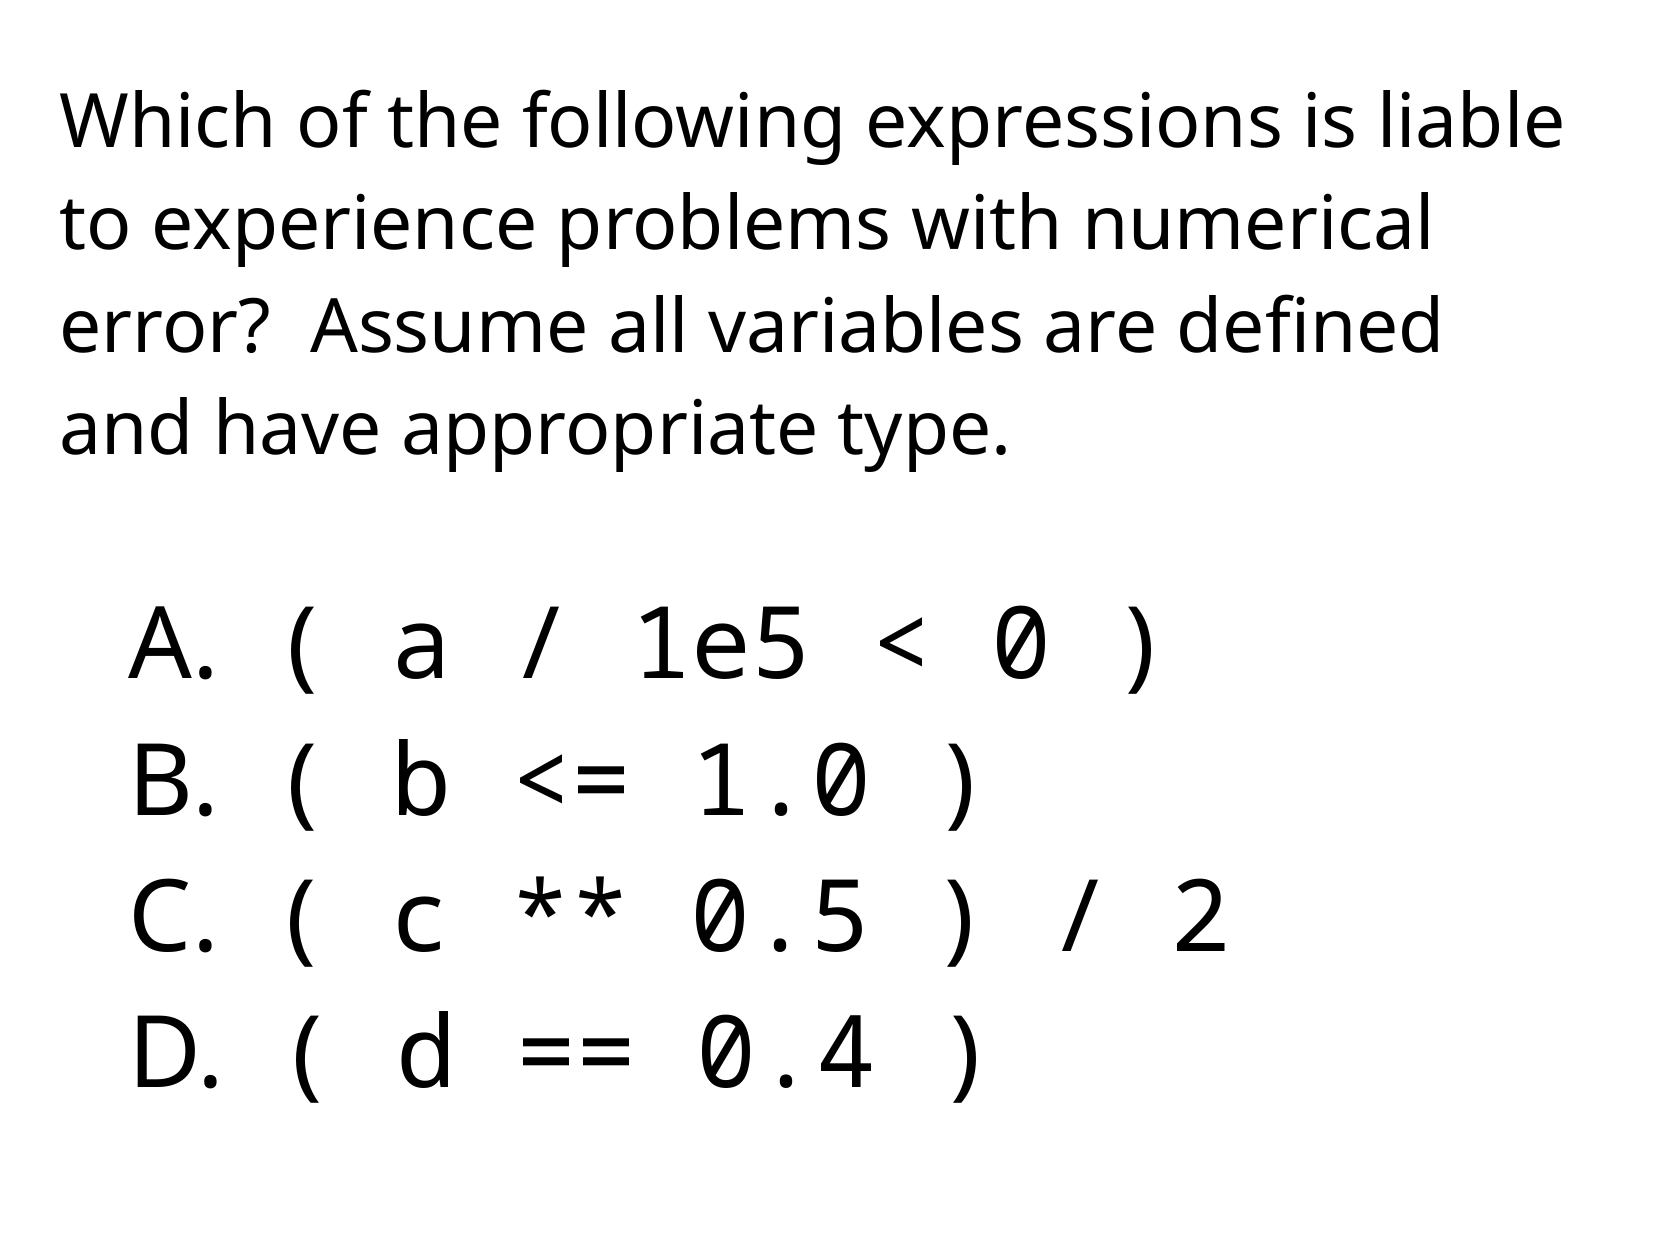

Which of the following expressions is liable to experience problems with numerical error? Assume all variables are defined and have appropriate type.
A. ( a / 1e5 < 0 )
B. ( b <= 1.0 )
C. ( c ** 0.5 ) / 2
D. ( d == 0.4 )